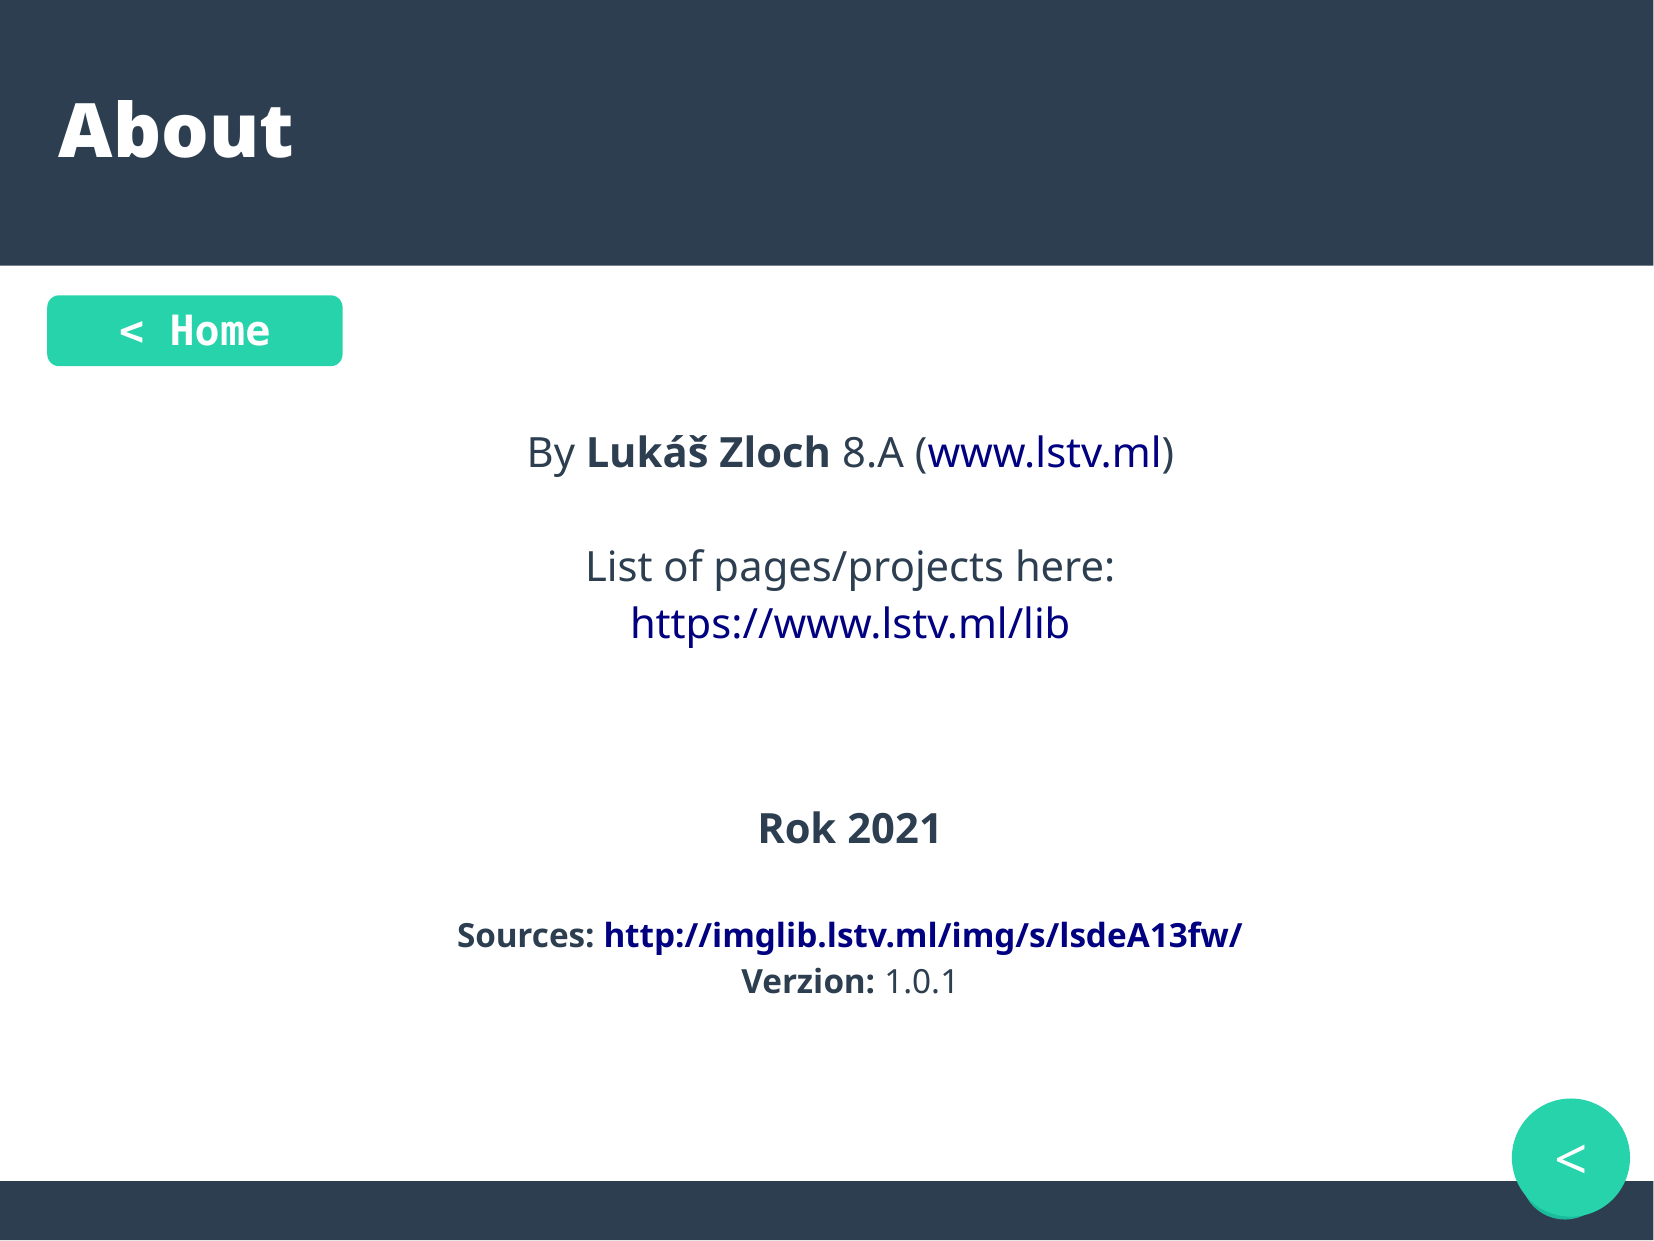

# About
By Lukáš Zloch 8.A (www.lstv.ml)
List of pages/projects here:
https://www.lstv.ml/lib
Rok 2021
Sources: http://imglib.lstv.ml/img/s/lsdeA13fw/
Verzion: 1.0.1
< Home
<
10